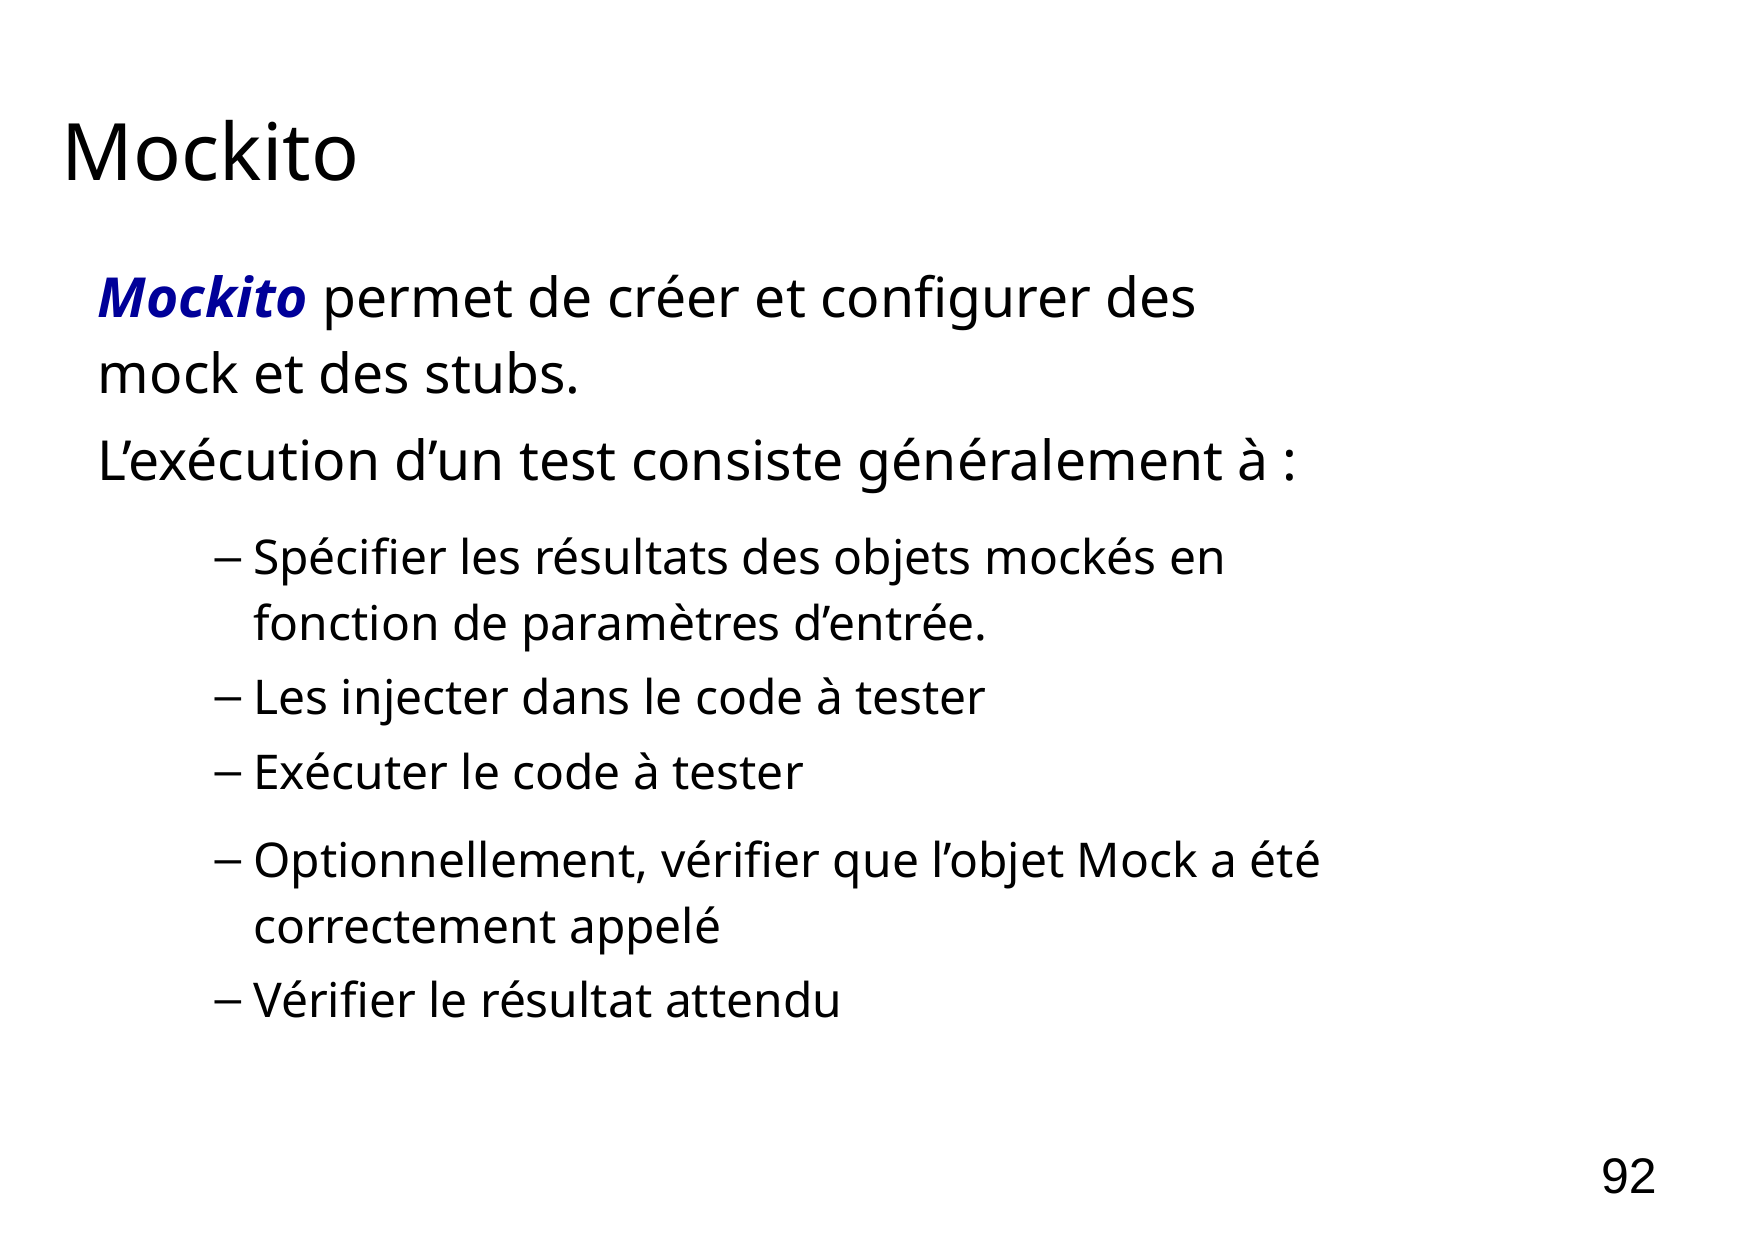

# Mockito
Mockito permet de créer et configurer des mock et des stubs.
L’exécution d’un test consiste généralement à :
Spécifier les résultats des objets mockés en fonction de paramètres d’entrée.
Les injecter dans le code à tester
Exécuter le code à tester
Optionnellement, vérifier que l’objet Mock a été correctement appelé
Vérifier le résultat attendu
92